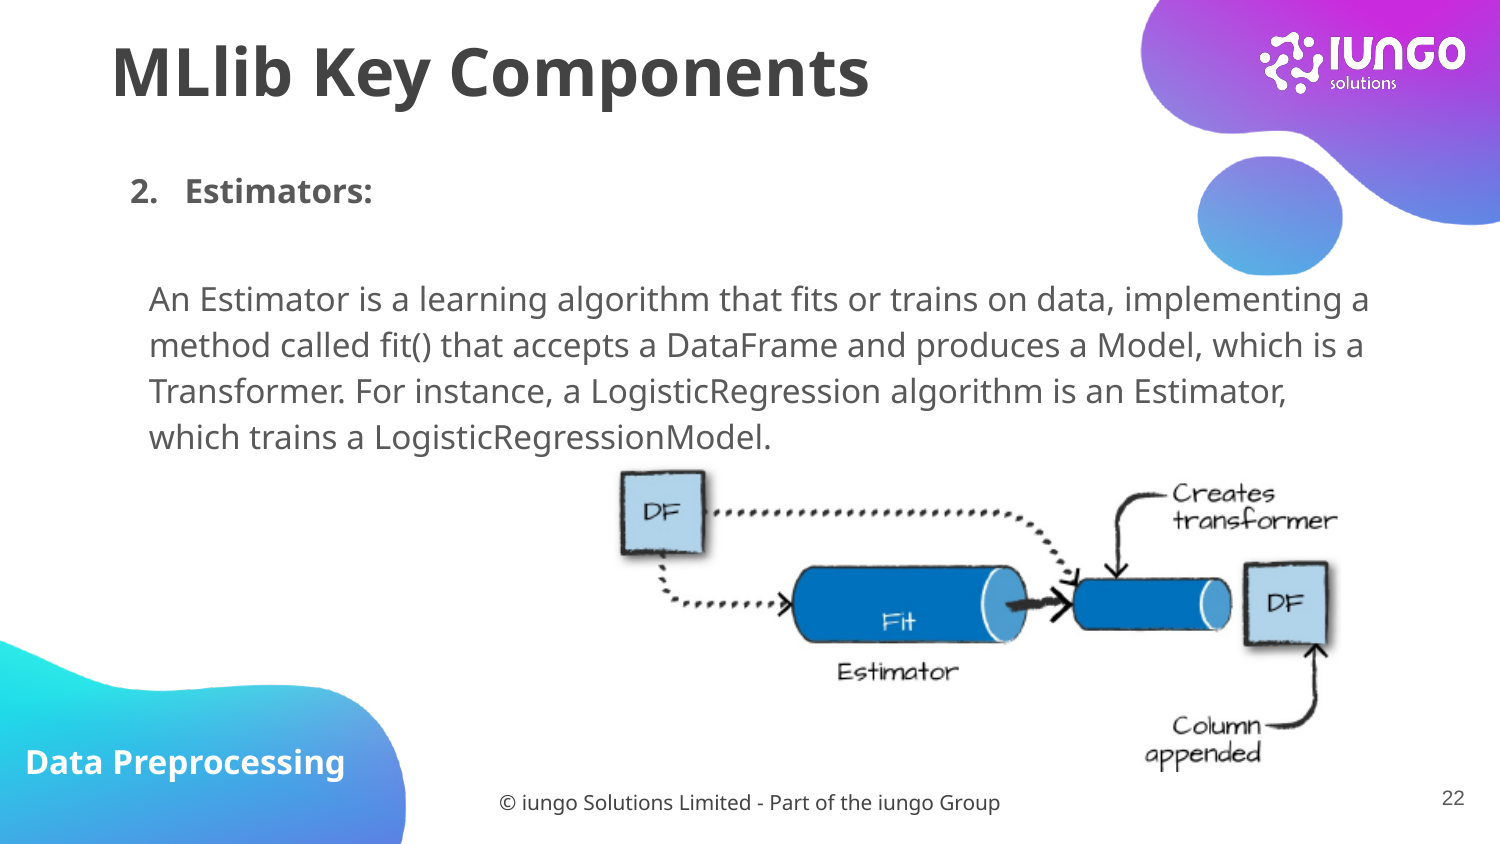

# MLlib Key Components
2. Estimators:
An Estimator is a learning algorithm that fits or trains on data, implementing a method called fit() that accepts a DataFrame and produces a Model, which is a Transformer. For instance, a LogisticRegression algorithm is an Estimator, which trains a LogisticRegressionModel.
Data Preprocessing